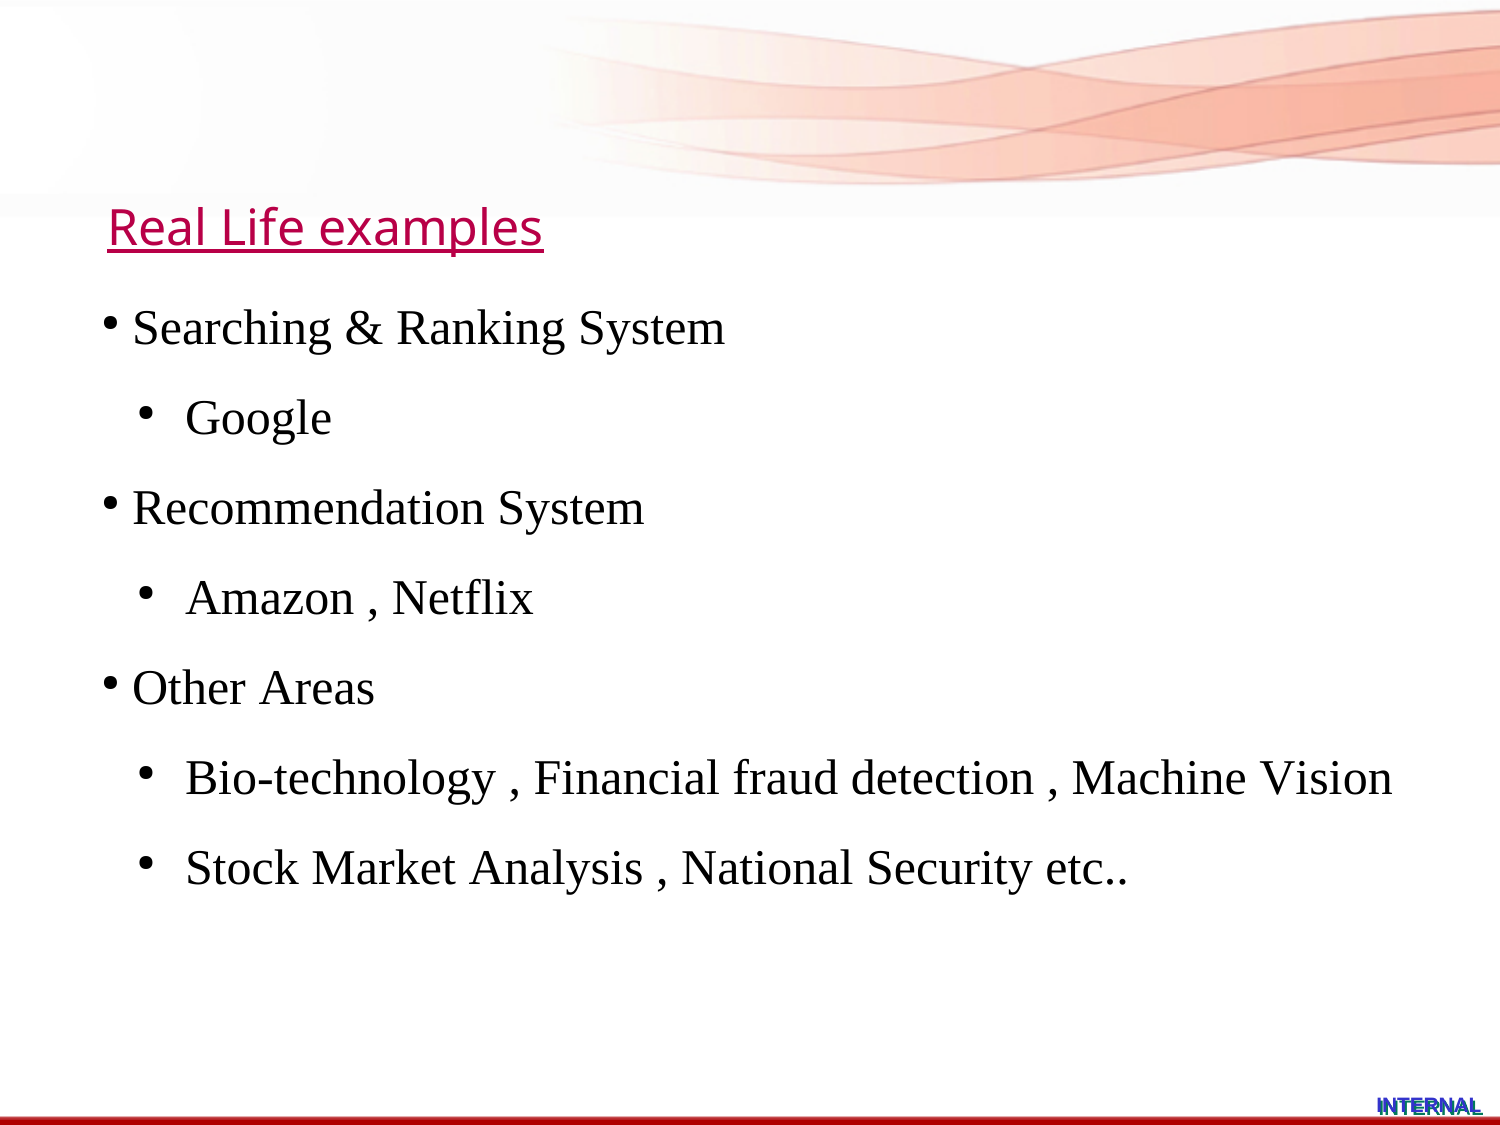

Real Life examples
 Searching & Ranking System
 Google
 Recommendation System
 Amazon , Netflix
 Other Areas
 Bio-technology , Financial fraud detection , Machine Vision
 Stock Market Analysis , National Security etc..